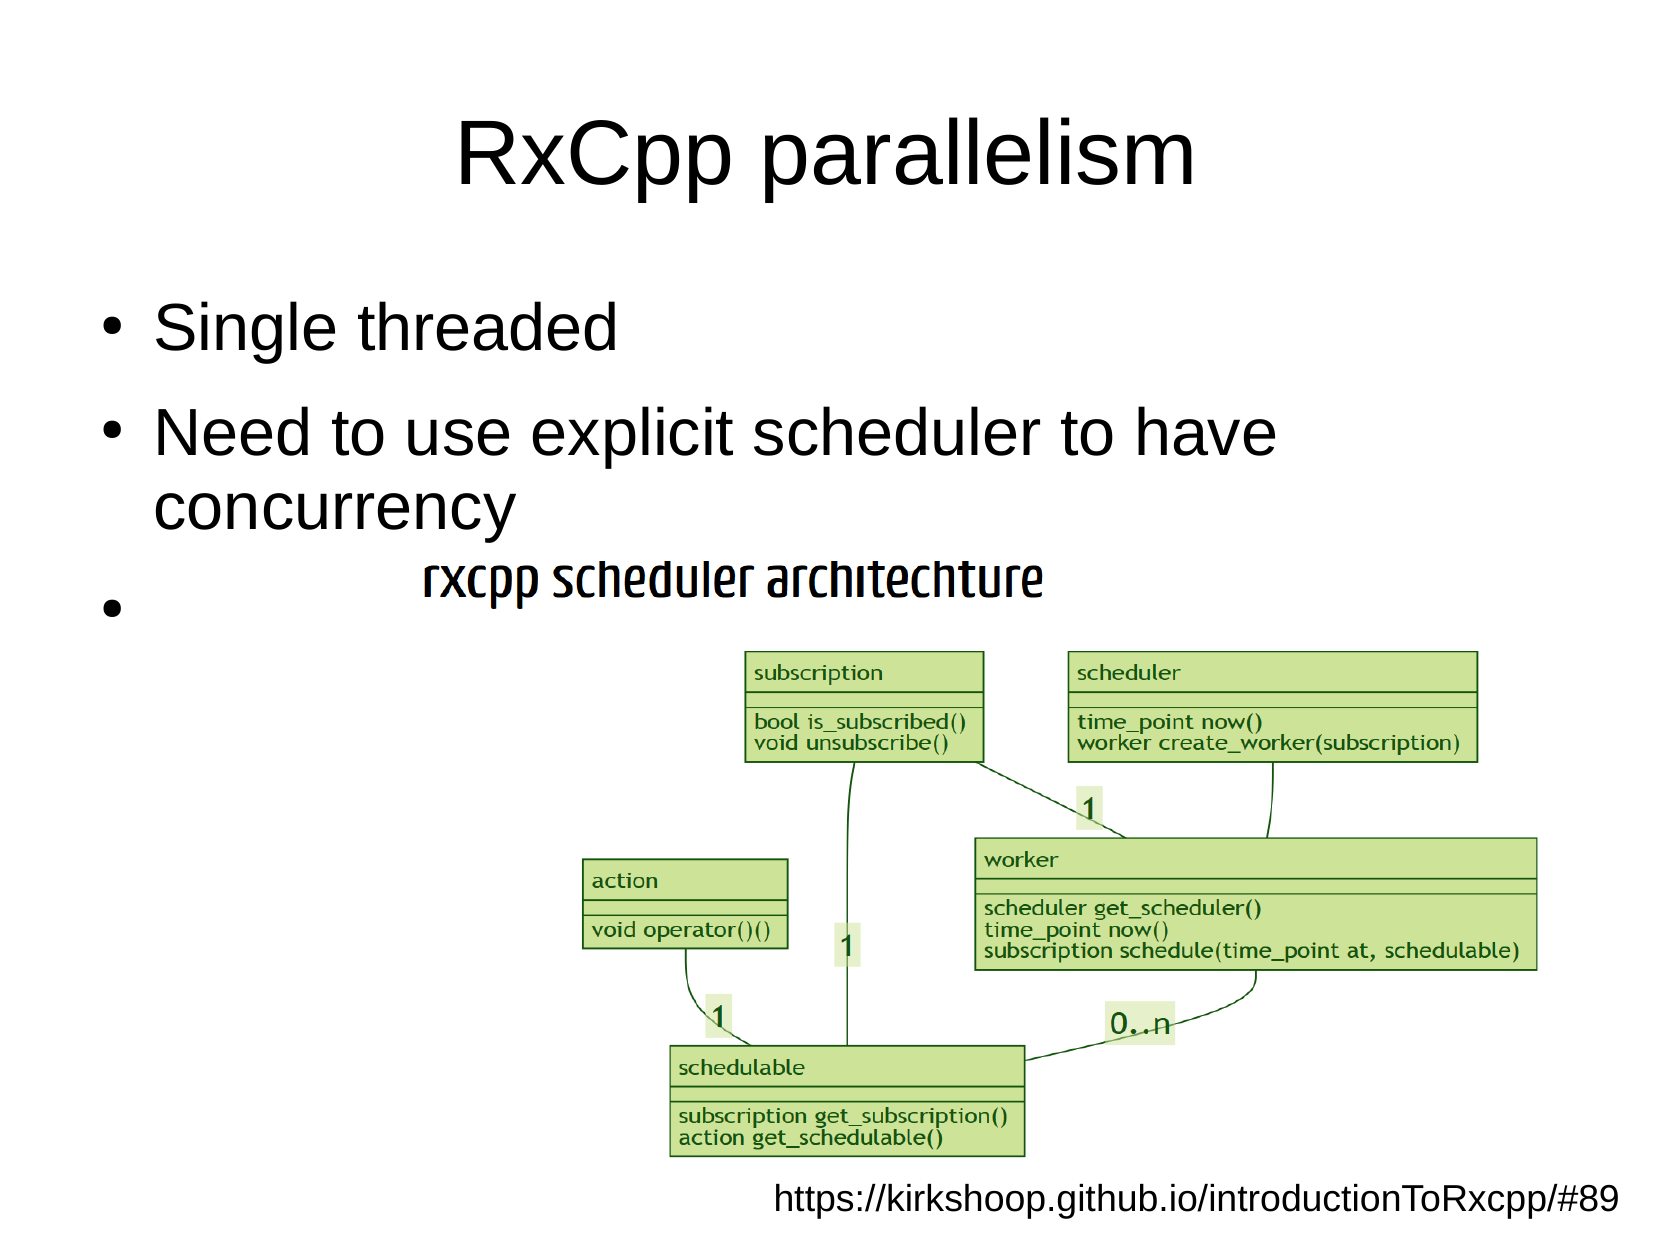

# RxCpp parallelism
Single threaded
Need to use explicit scheduler to have concurrency
https://kirkshoop.github.io/introductionToRxcpp/#89